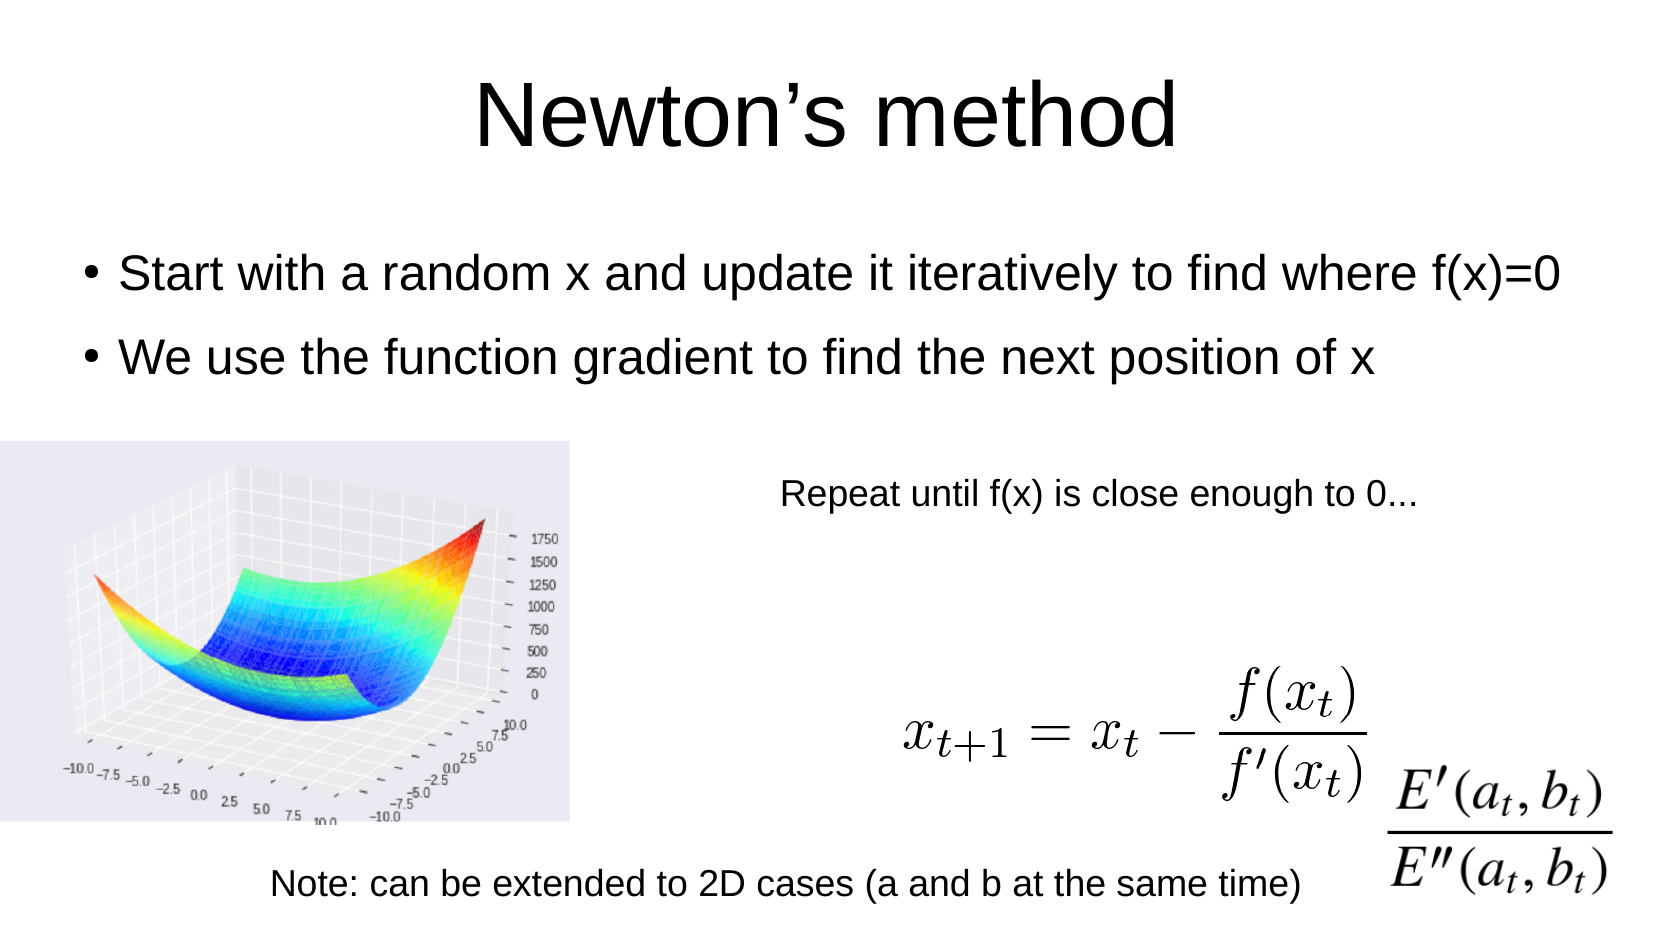

# Newton’s method
Start with a random x and update it iteratively to find where f(x)=0
We use the function gradient to find the next position of x
Repeat until f(x) is close enough to 0...
Note: can be extended to 2D cases (a and b at the same time)